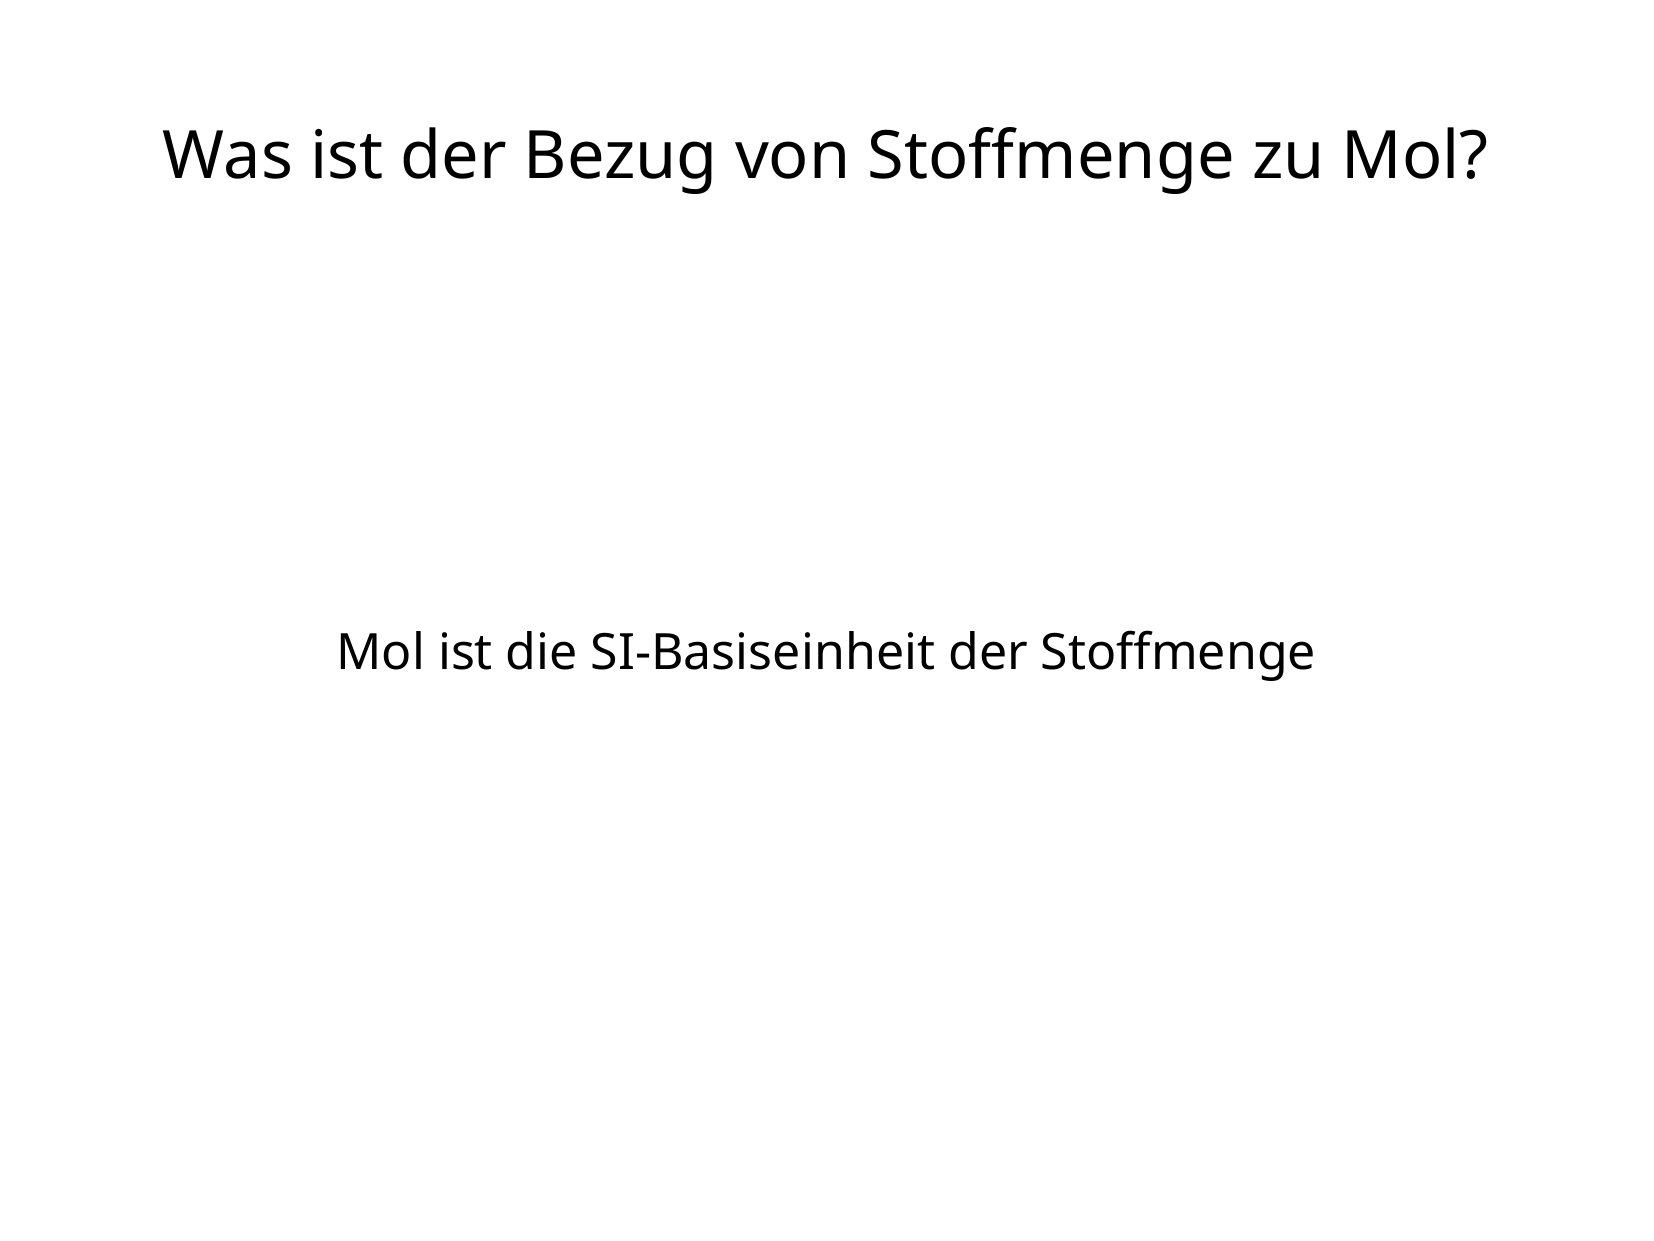

# Was ist der Bezug von Stoffmenge zu Mol?
Mol ist die SI-Basiseinheit der Stoffmenge